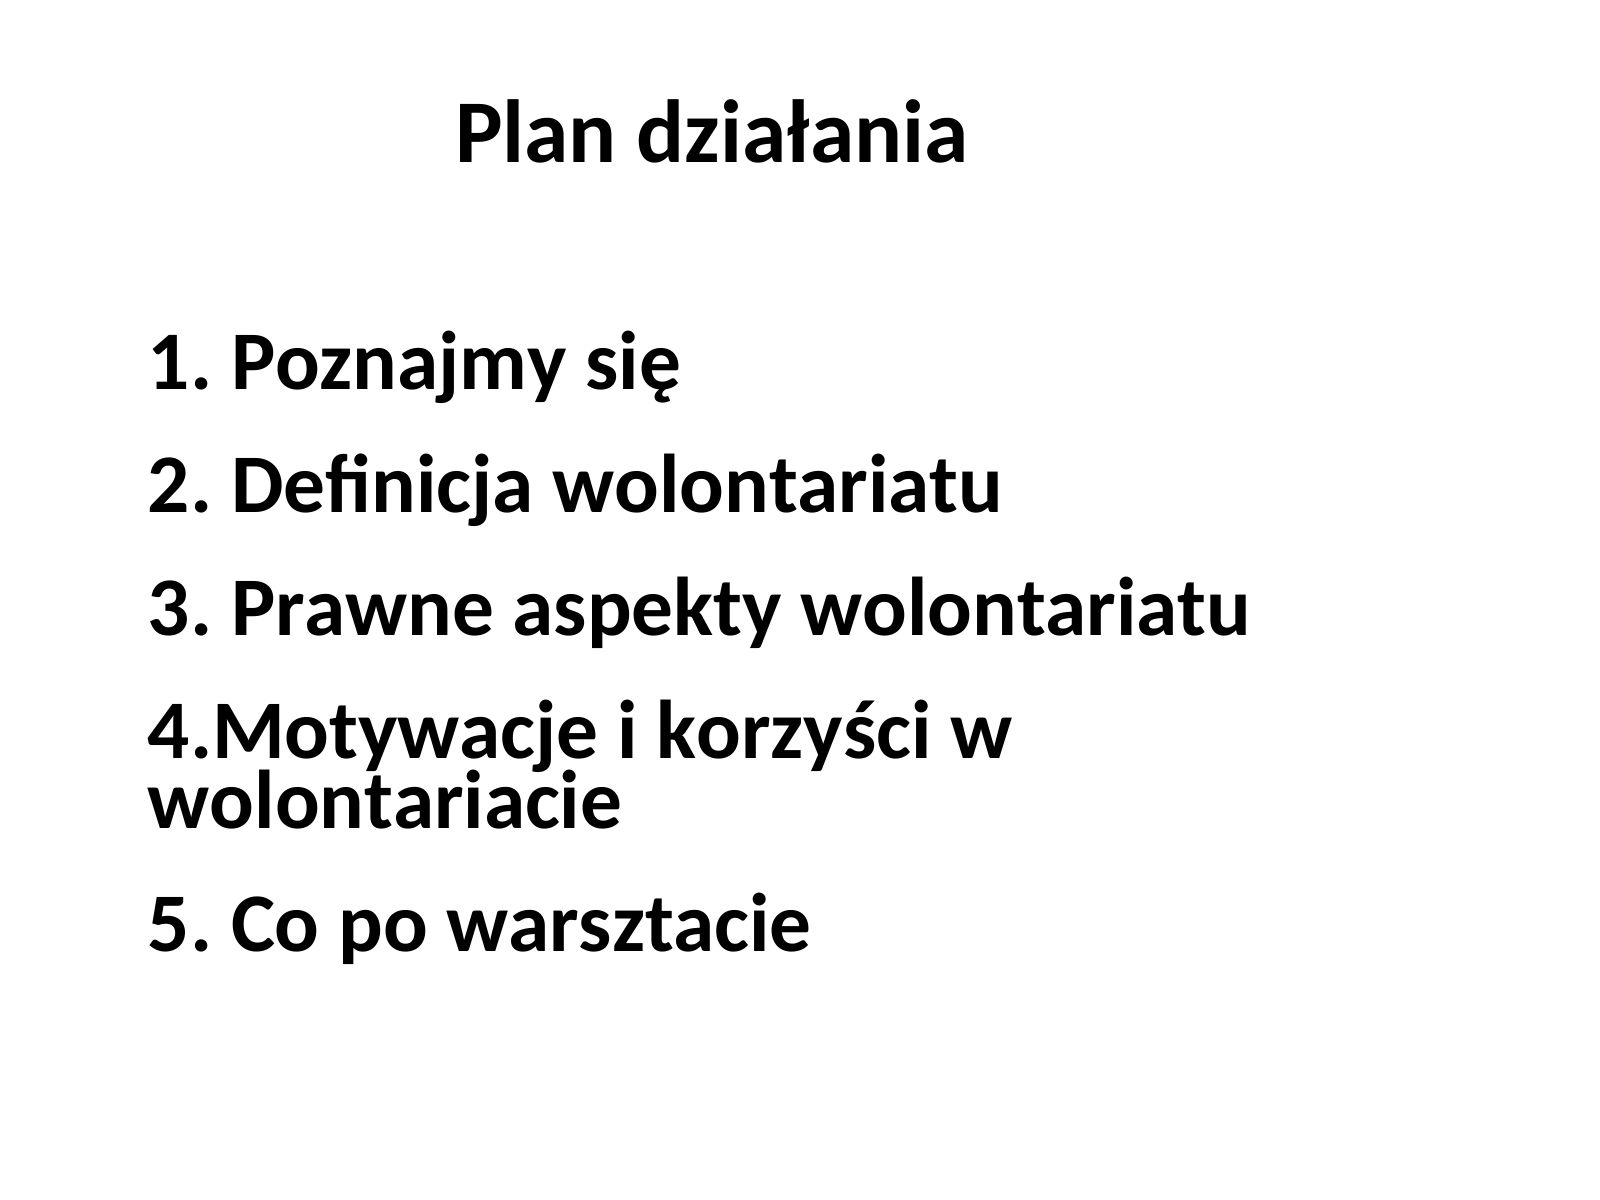

Plan działania
 Poznajmy się
 Definicja wolontariatu
 Prawne aspekty wolontariatu
Motywacje i korzyści w wolontariacie
 Co po warsztacie